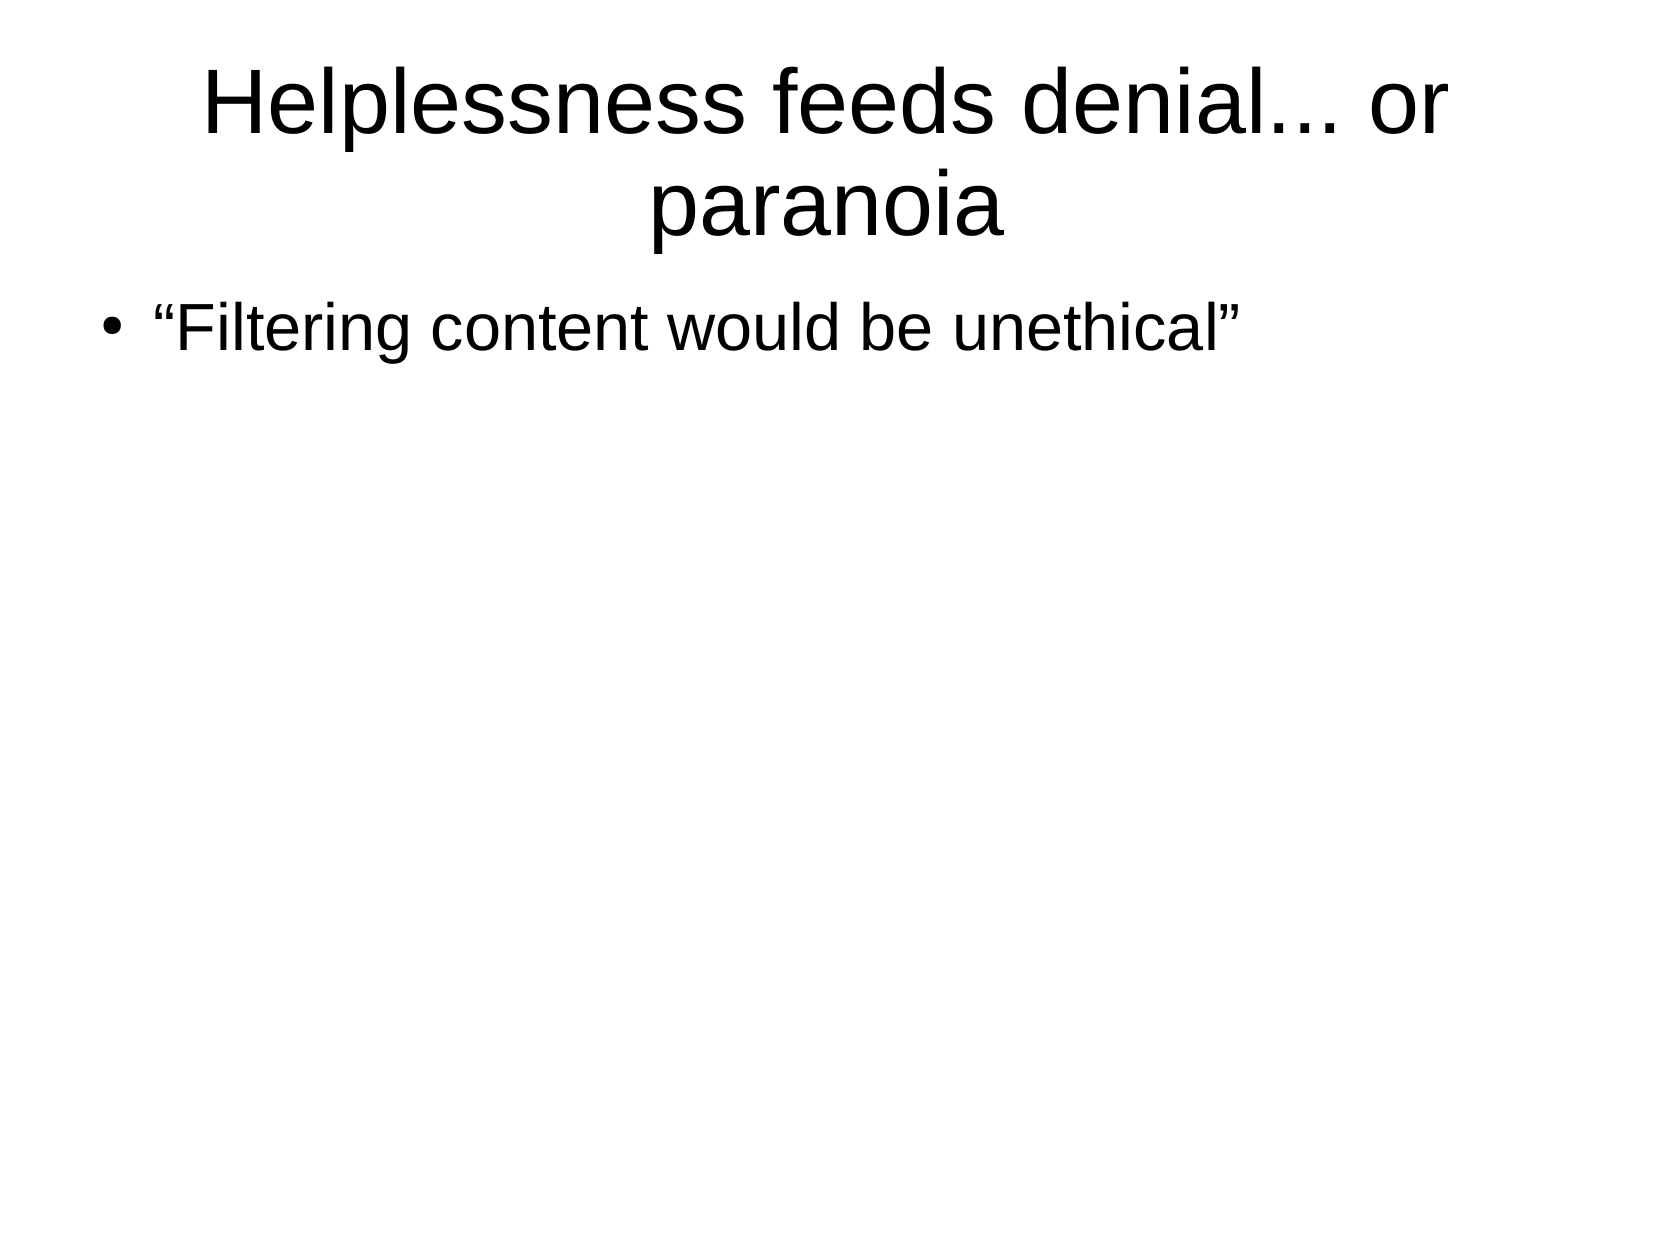

# Helplessness feeds denial... or paranoia
“Filtering content would be unethical”